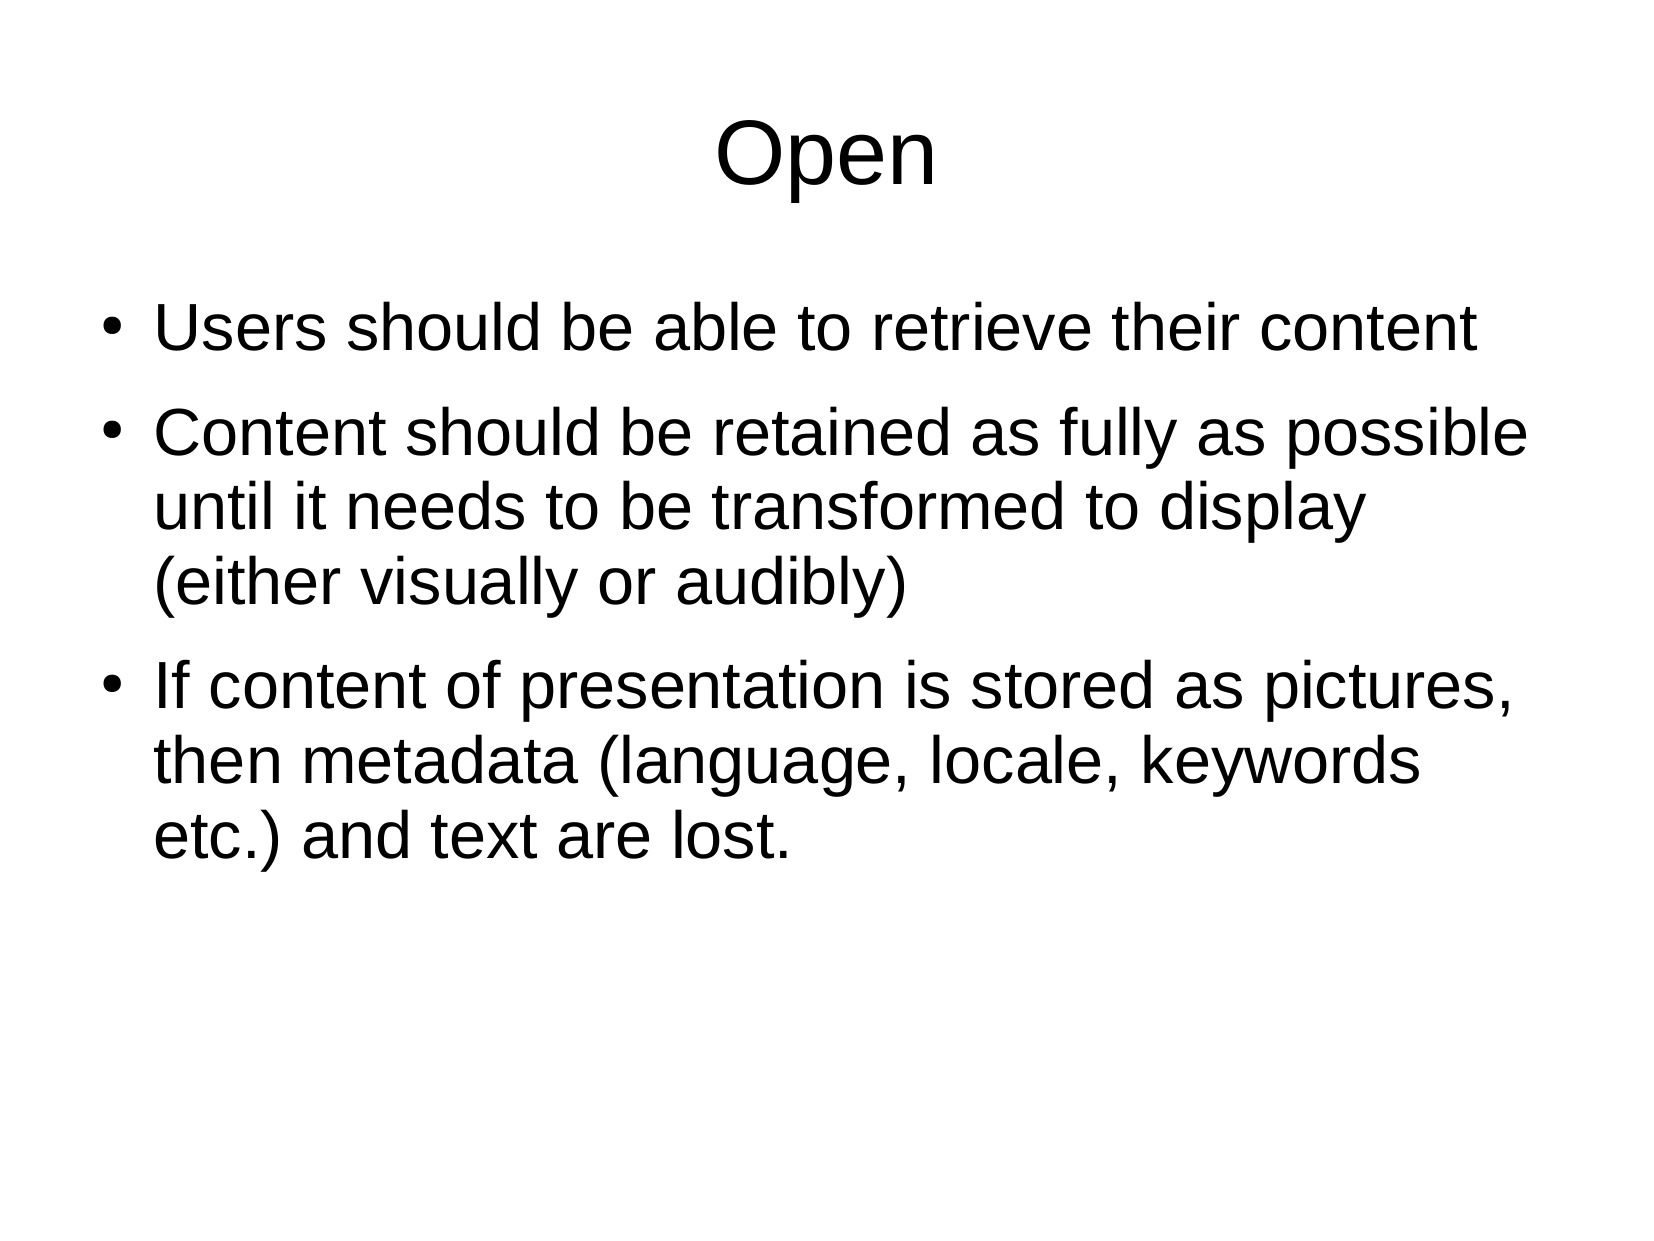

# Open
Users should be able to retrieve their content
Content should be retained as fully as possible until it needs to be transformed to display (either visually or audibly)
If content of presentation is stored as pictures, then metadata (language, locale, keywords etc.) and text are lost.